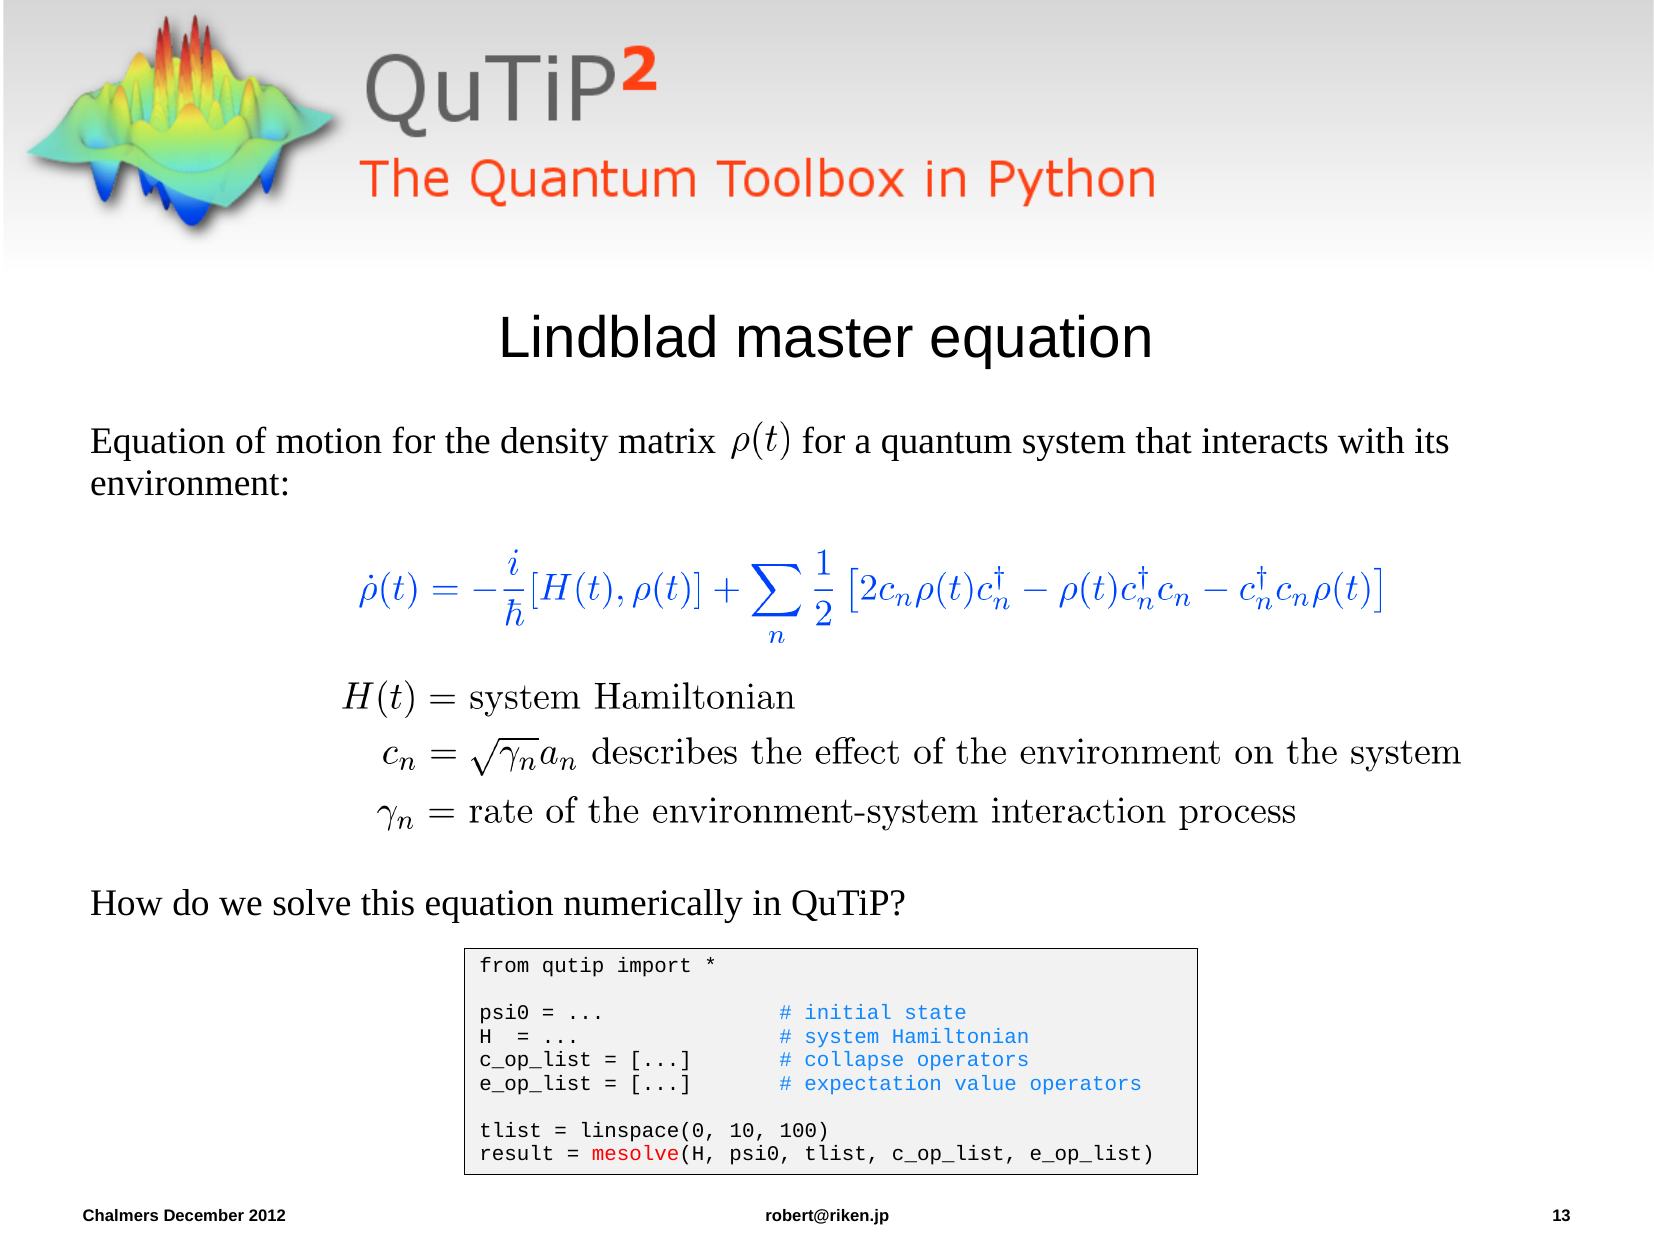

# Lindblad master equation
Equation of motion for the density matrix for a quantum system that interacts with its environment:
How do we solve this equation numerically in QuTiP?
from qutip import *
psi0 = ...			# initial state
H = ...			# system Hamiltonian
c_op_list = [...]		# collapse operators
e_op_list = [...]		# expectation value operators
tlist = linspace(0, 10, 100)
result = mesolve(H, psi0, tlist, c_op_list, e_op_list)
13